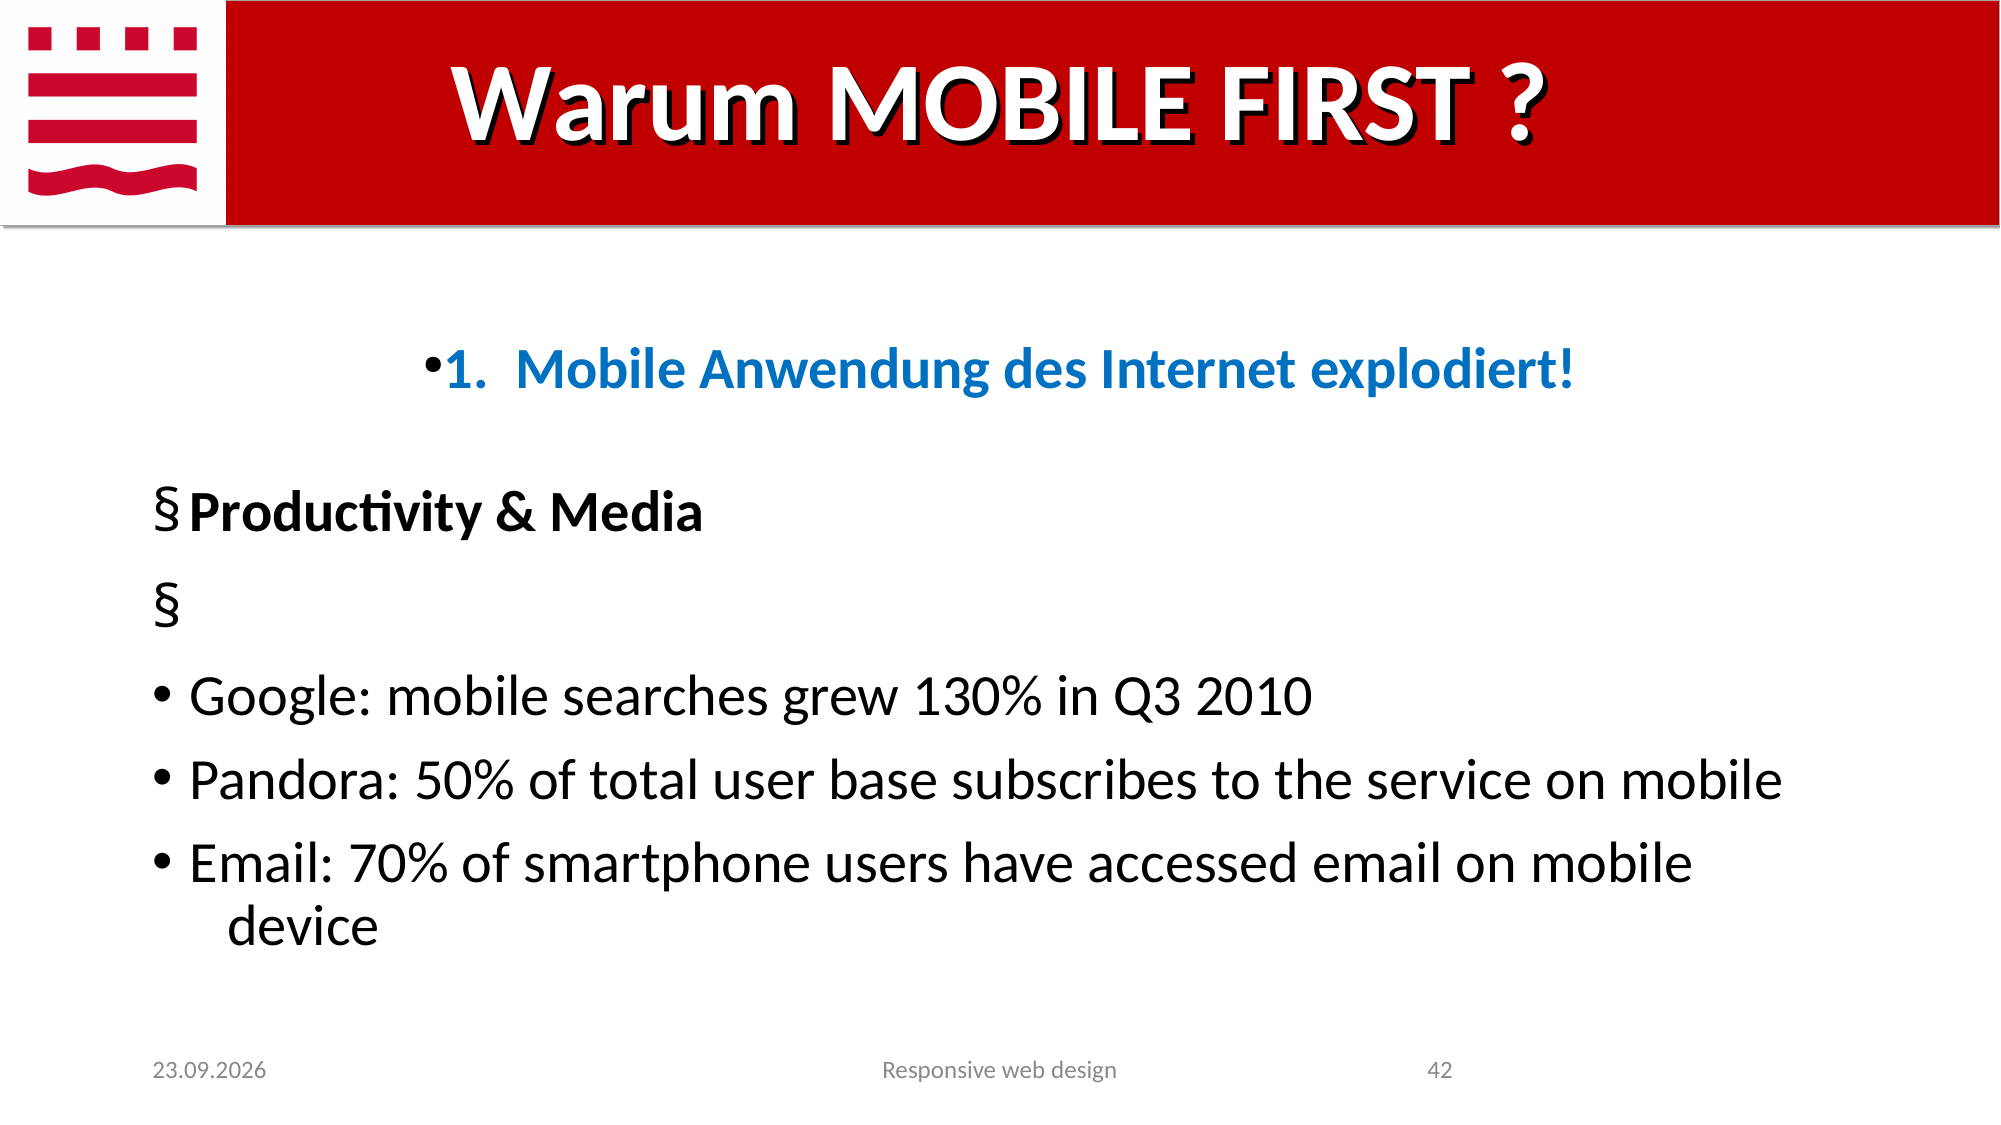

Warum MOBILE FIRST ?
# 1. Mobile Anwendung des Internet explodiert!
Productivity & Media
Google: mobile searches grew 130% in Q3 2010
Pandora: 50% of total user base subscribes to the service on mobile
Email: 70% of smartphone users have accessed email on mobile device
Responsive web design
42